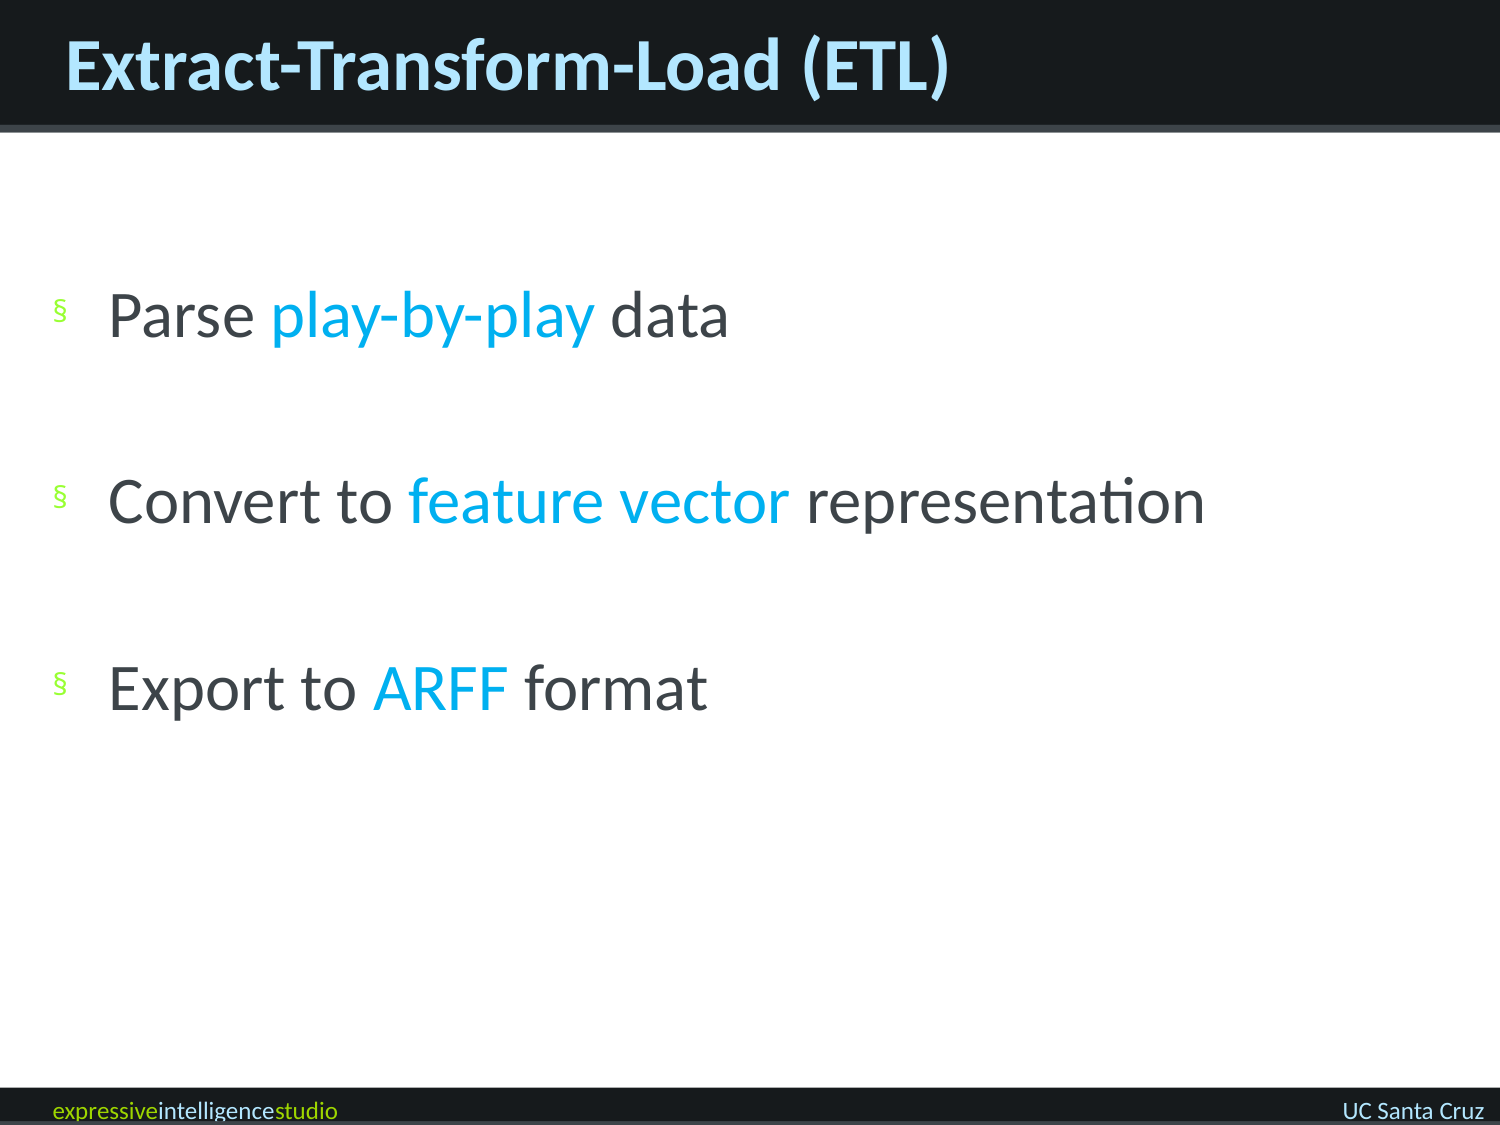

# Extract-Transform-Load (ETL)
Parse play-by-play data
Convert to feature vector representation
Export to ARFF format